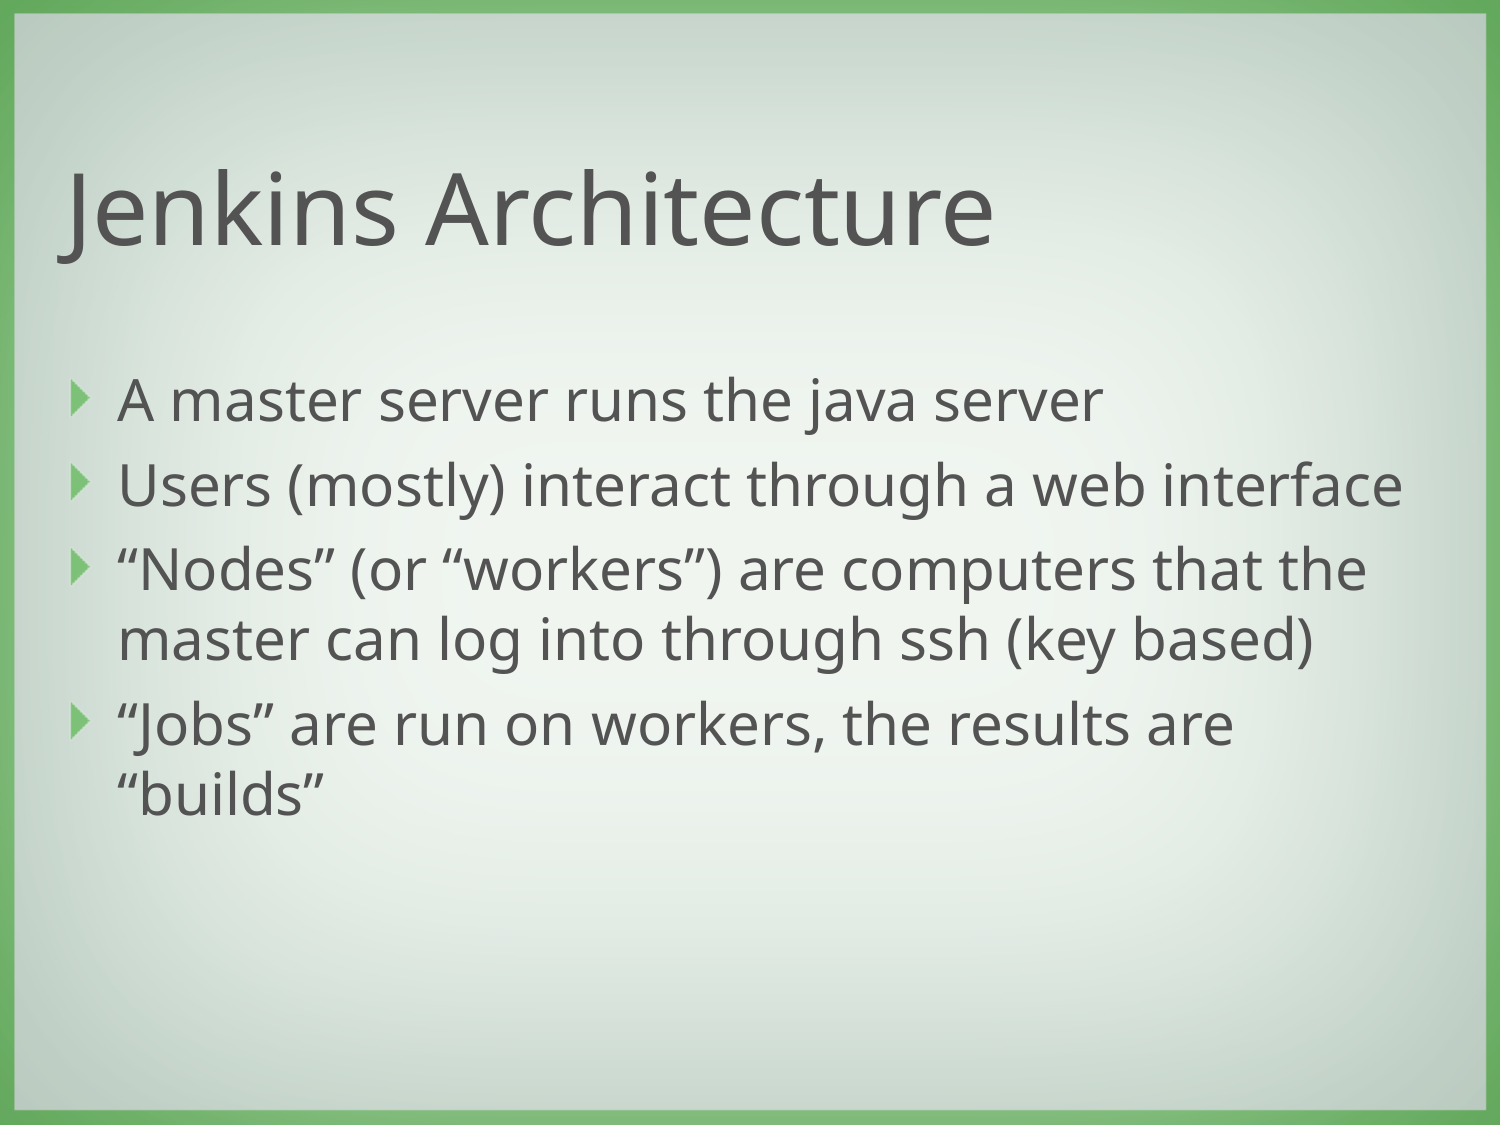

# Jenkins Architecture
A master server runs the java server
Users (mostly) interact through a web interface
“Nodes” (or “workers”) are computers that the master can log into through ssh (key based)
“Jobs” are run on workers, the results are “builds”